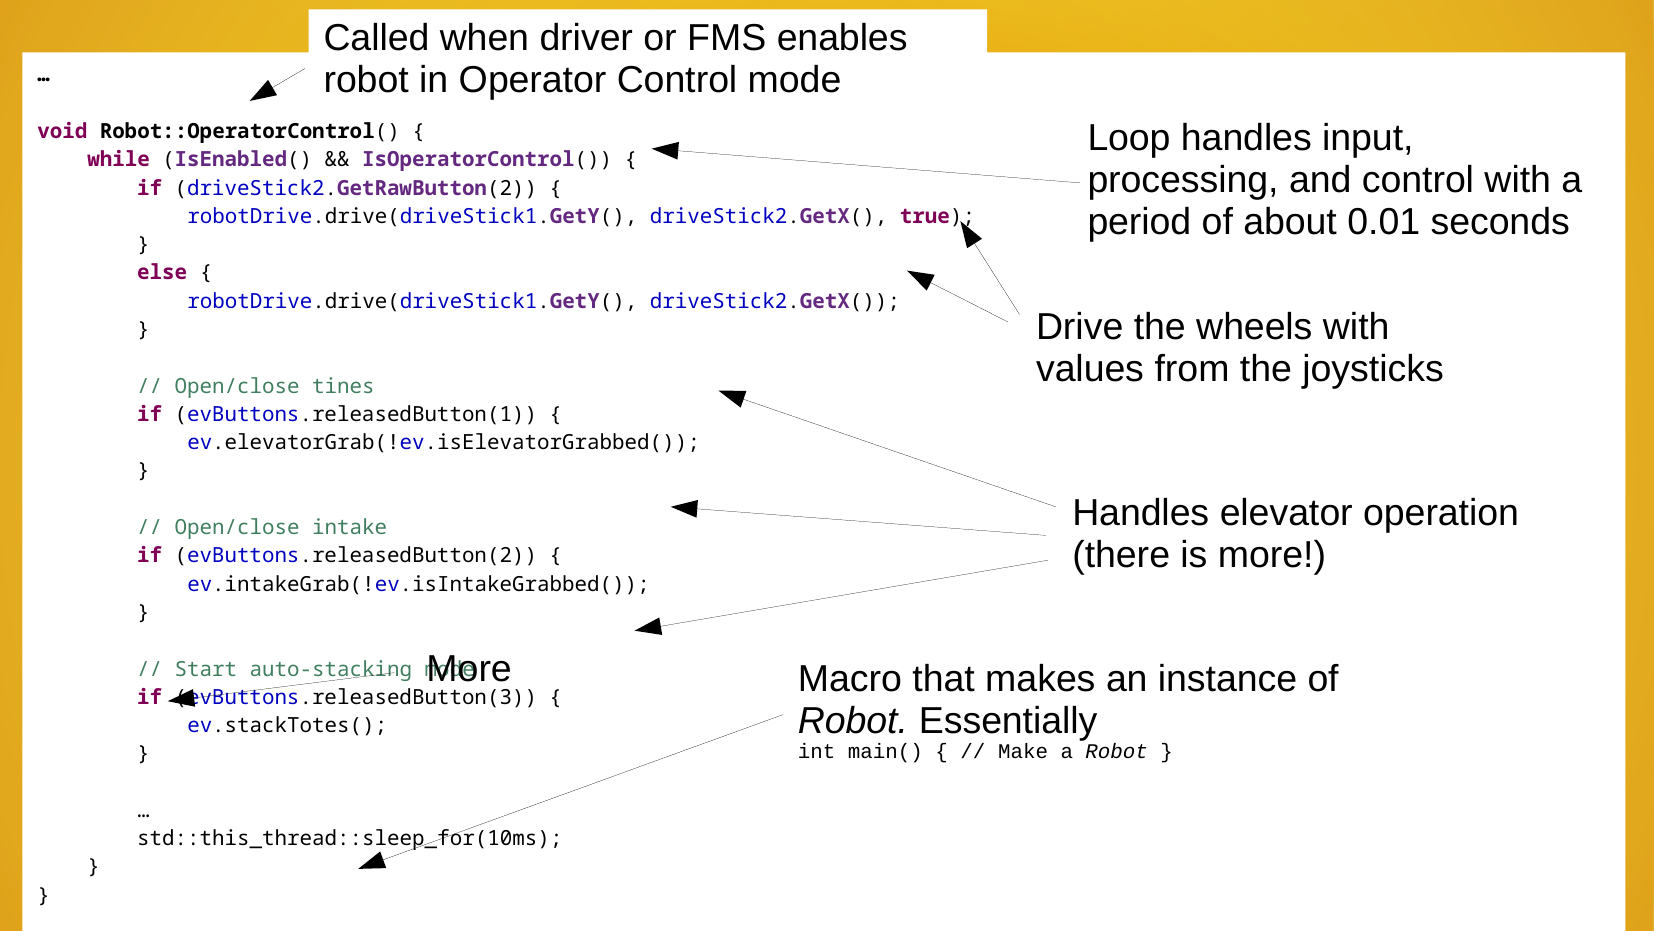

Called when driver or FMS enables robot in Operator Control mode
…
void Robot::OperatorControl() {
 while (IsEnabled() && IsOperatorControl()) {
 if (driveStick2.GetRawButton(2)) {
 robotDrive.drive(driveStick1.GetY(), driveStick2.GetX(), true);
 }
 else {
 robotDrive.drive(driveStick1.GetY(), driveStick2.GetX());
 }
 // Open/close tines
 if (evButtons.releasedButton(1)) {
 ev.elevatorGrab(!ev.isElevatorGrabbed());
 }
 // Open/close intake
 if (evButtons.releasedButton(2)) {
 ev.intakeGrab(!ev.isIntakeGrabbed());
 }
 // Start auto-stacking mode
 if (evButtons.releasedButton(3)) {
 ev.stackTotes();
 }
 …
 std::this_thread::sleep_for(10ms);
 }
}
…
START_ROBOT_CLASS(Robot);
Loop handles input, processing, and control with a period of about 0.01 seconds
Drive the wheels with values from the joysticks
Handles elevator operation (there is more!)
More
Macro that makes an instance of Robot. Essentially
int main() { // Make a Robot }